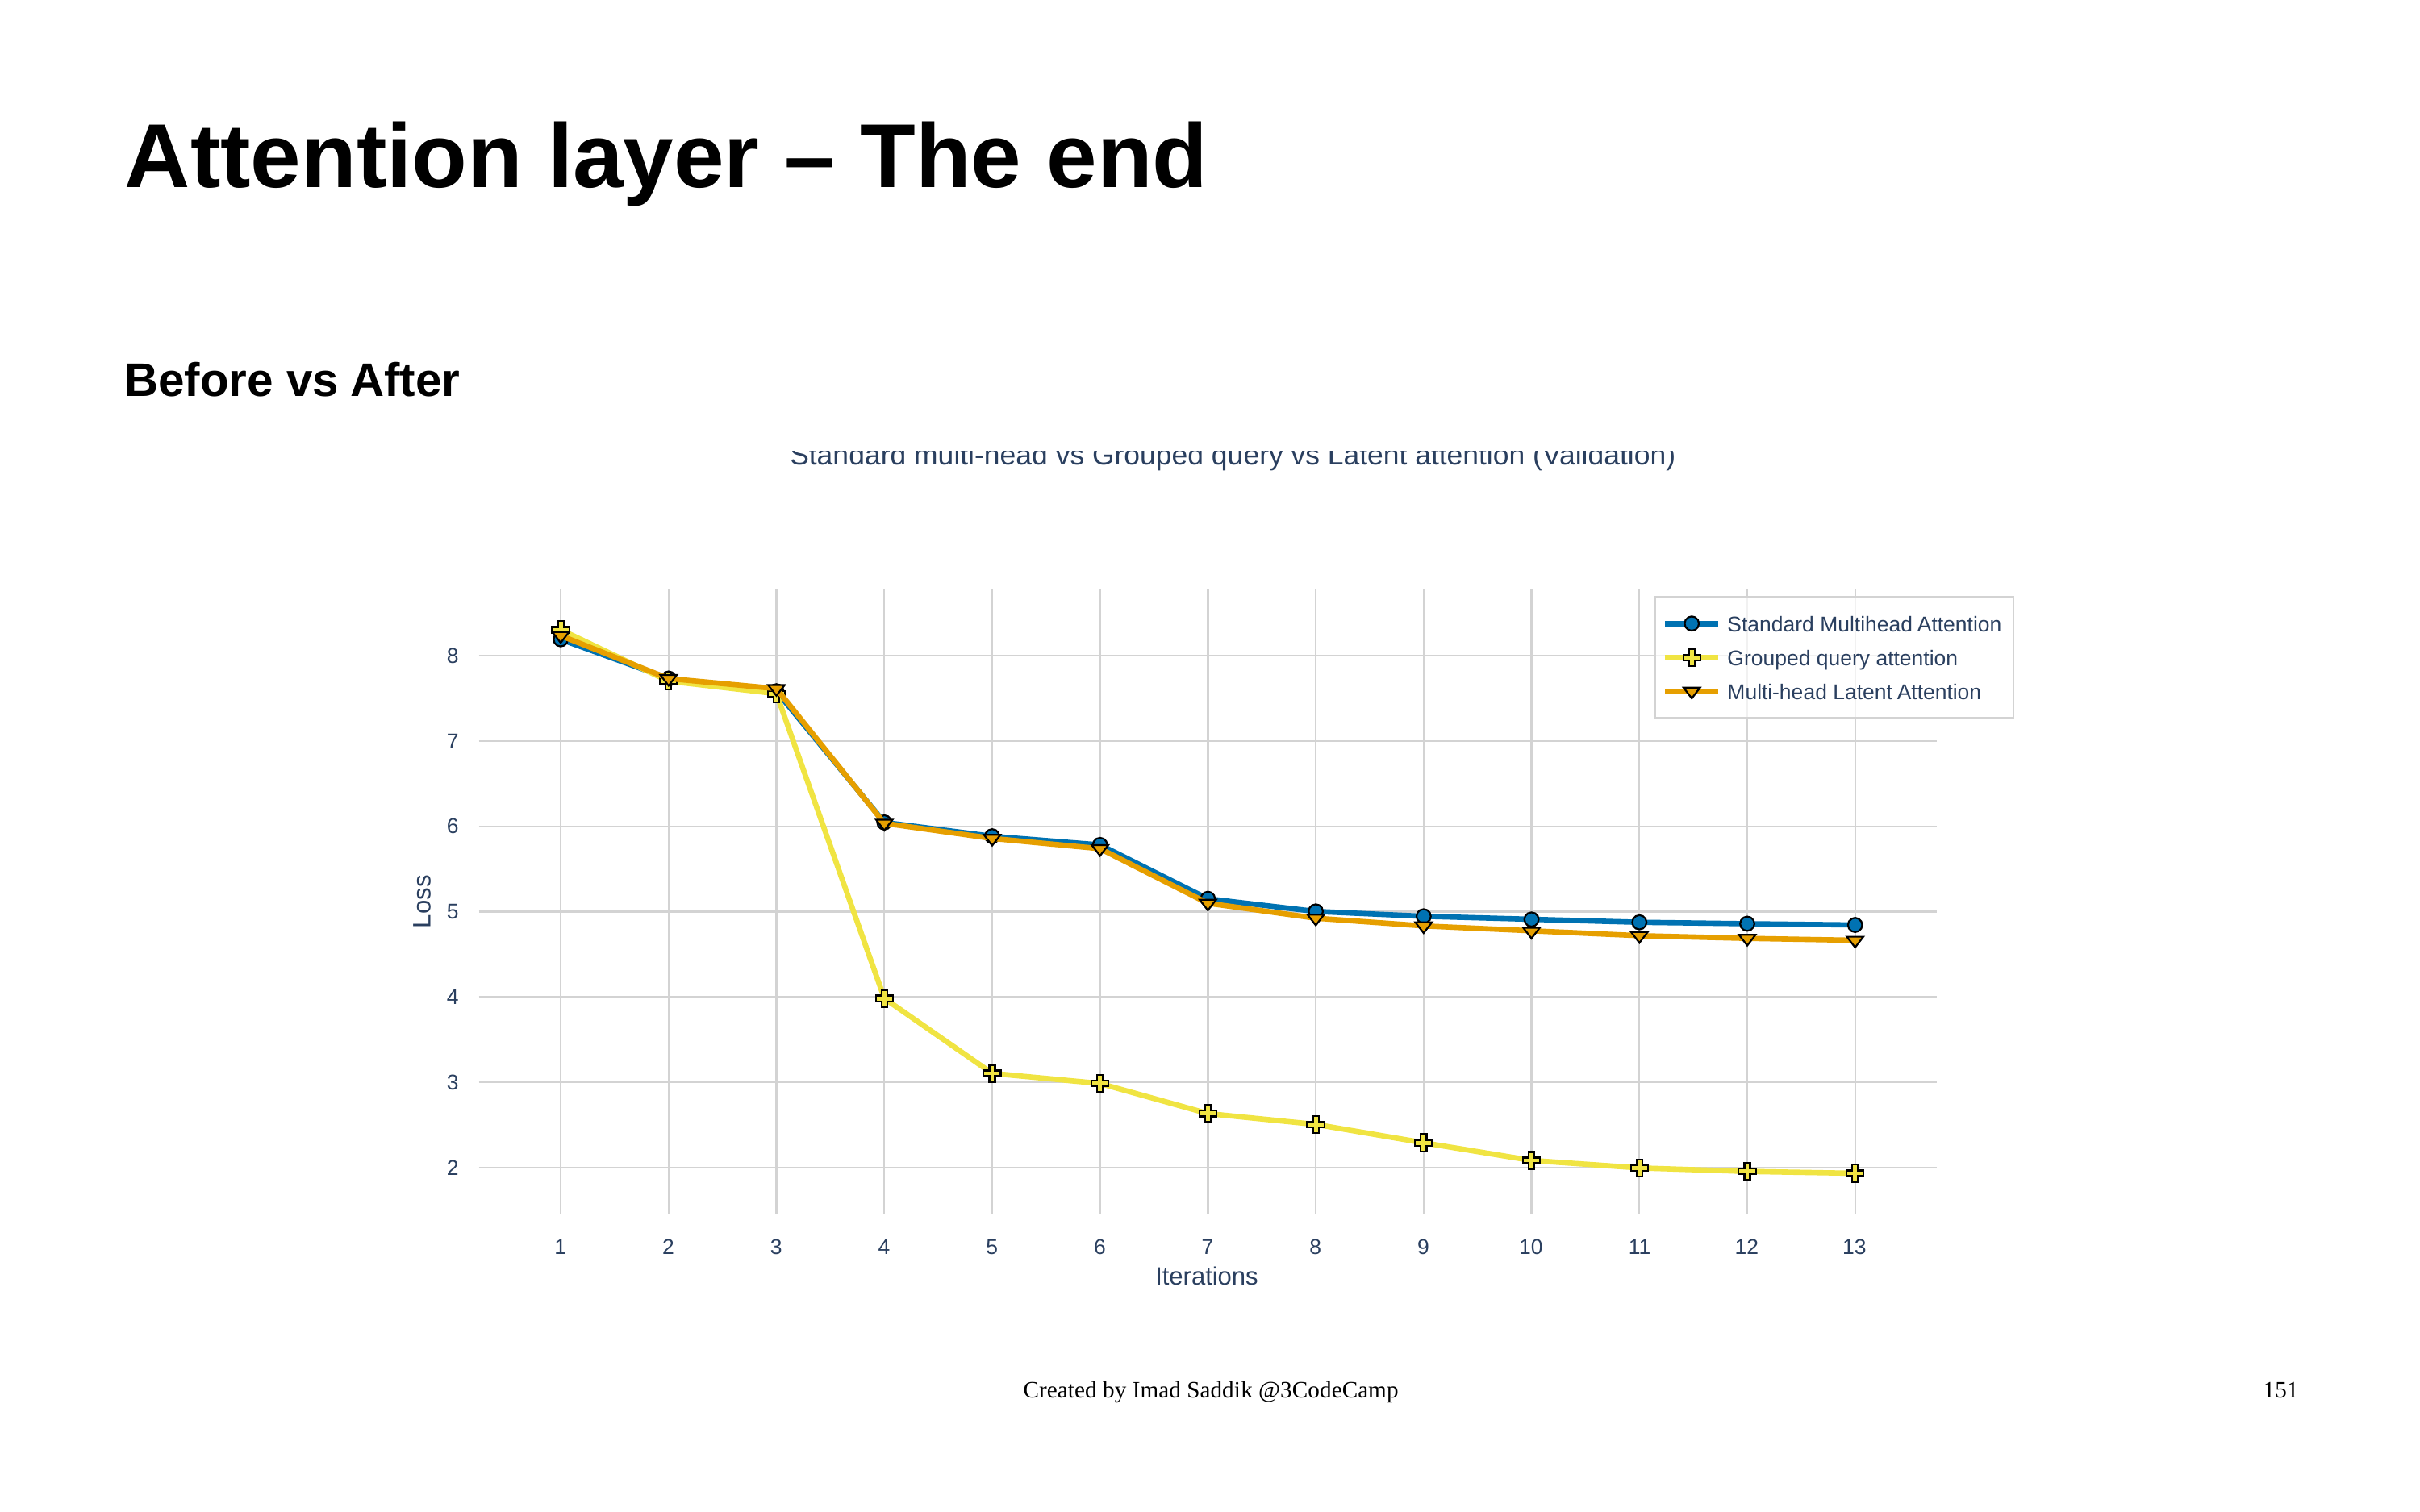

Attention layer – The end
Before vs After
Created by Imad Saddik @3CodeCamp
151